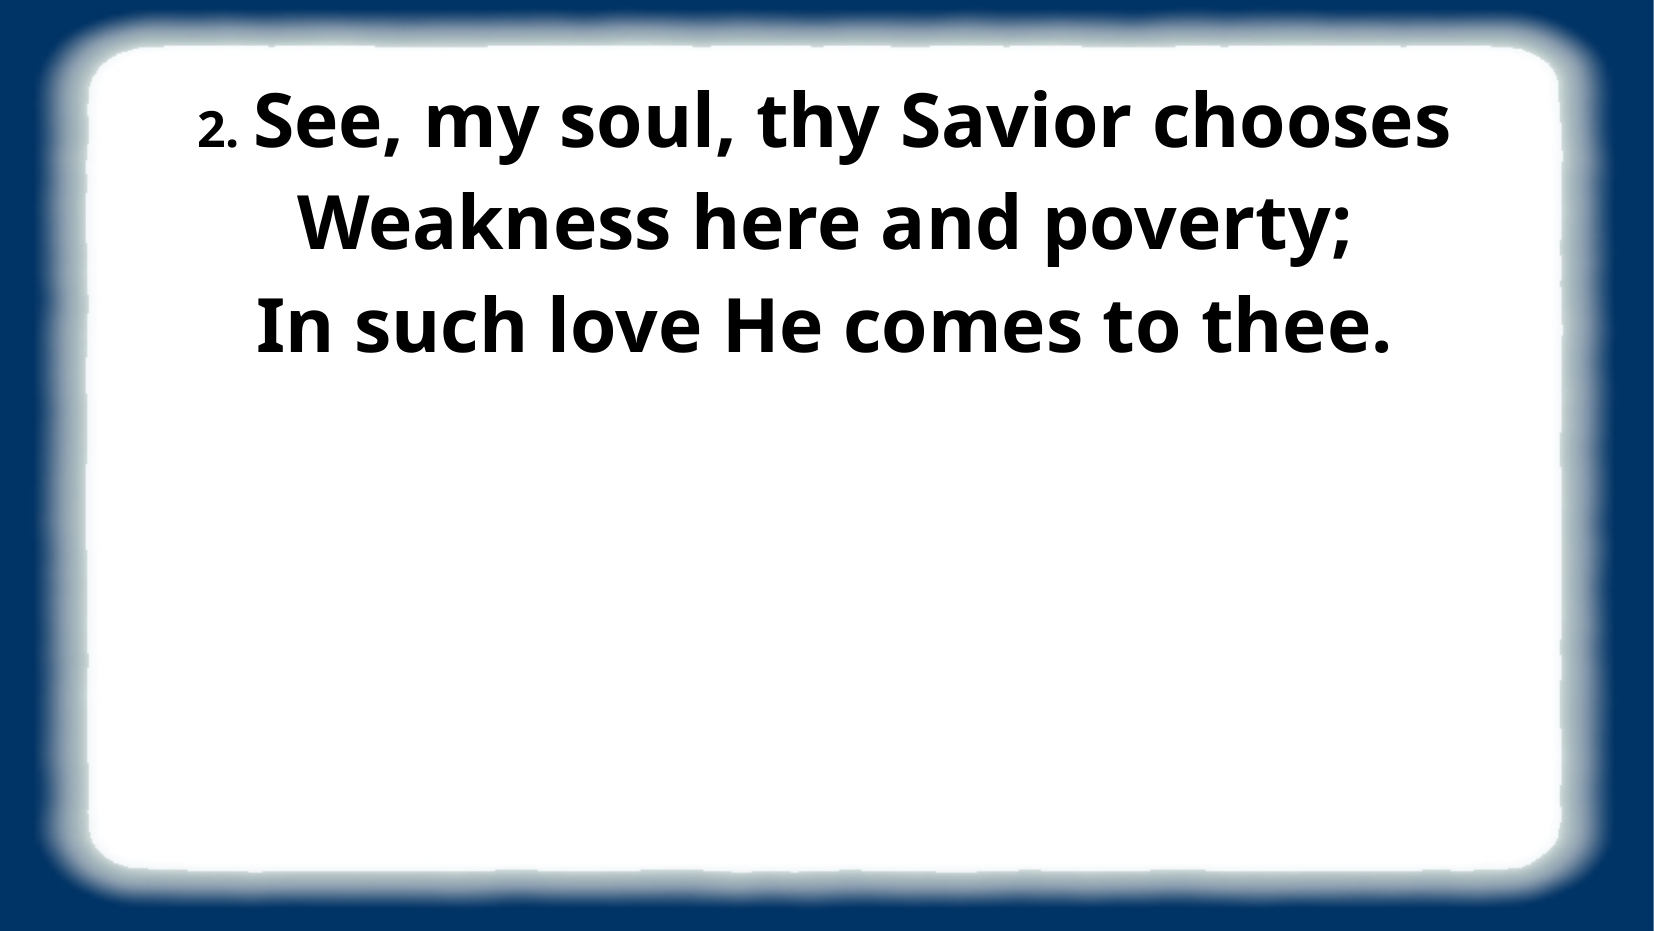

2. See, my soul, thy Savior chooses
Weakness here and poverty;
In such love He comes to thee.